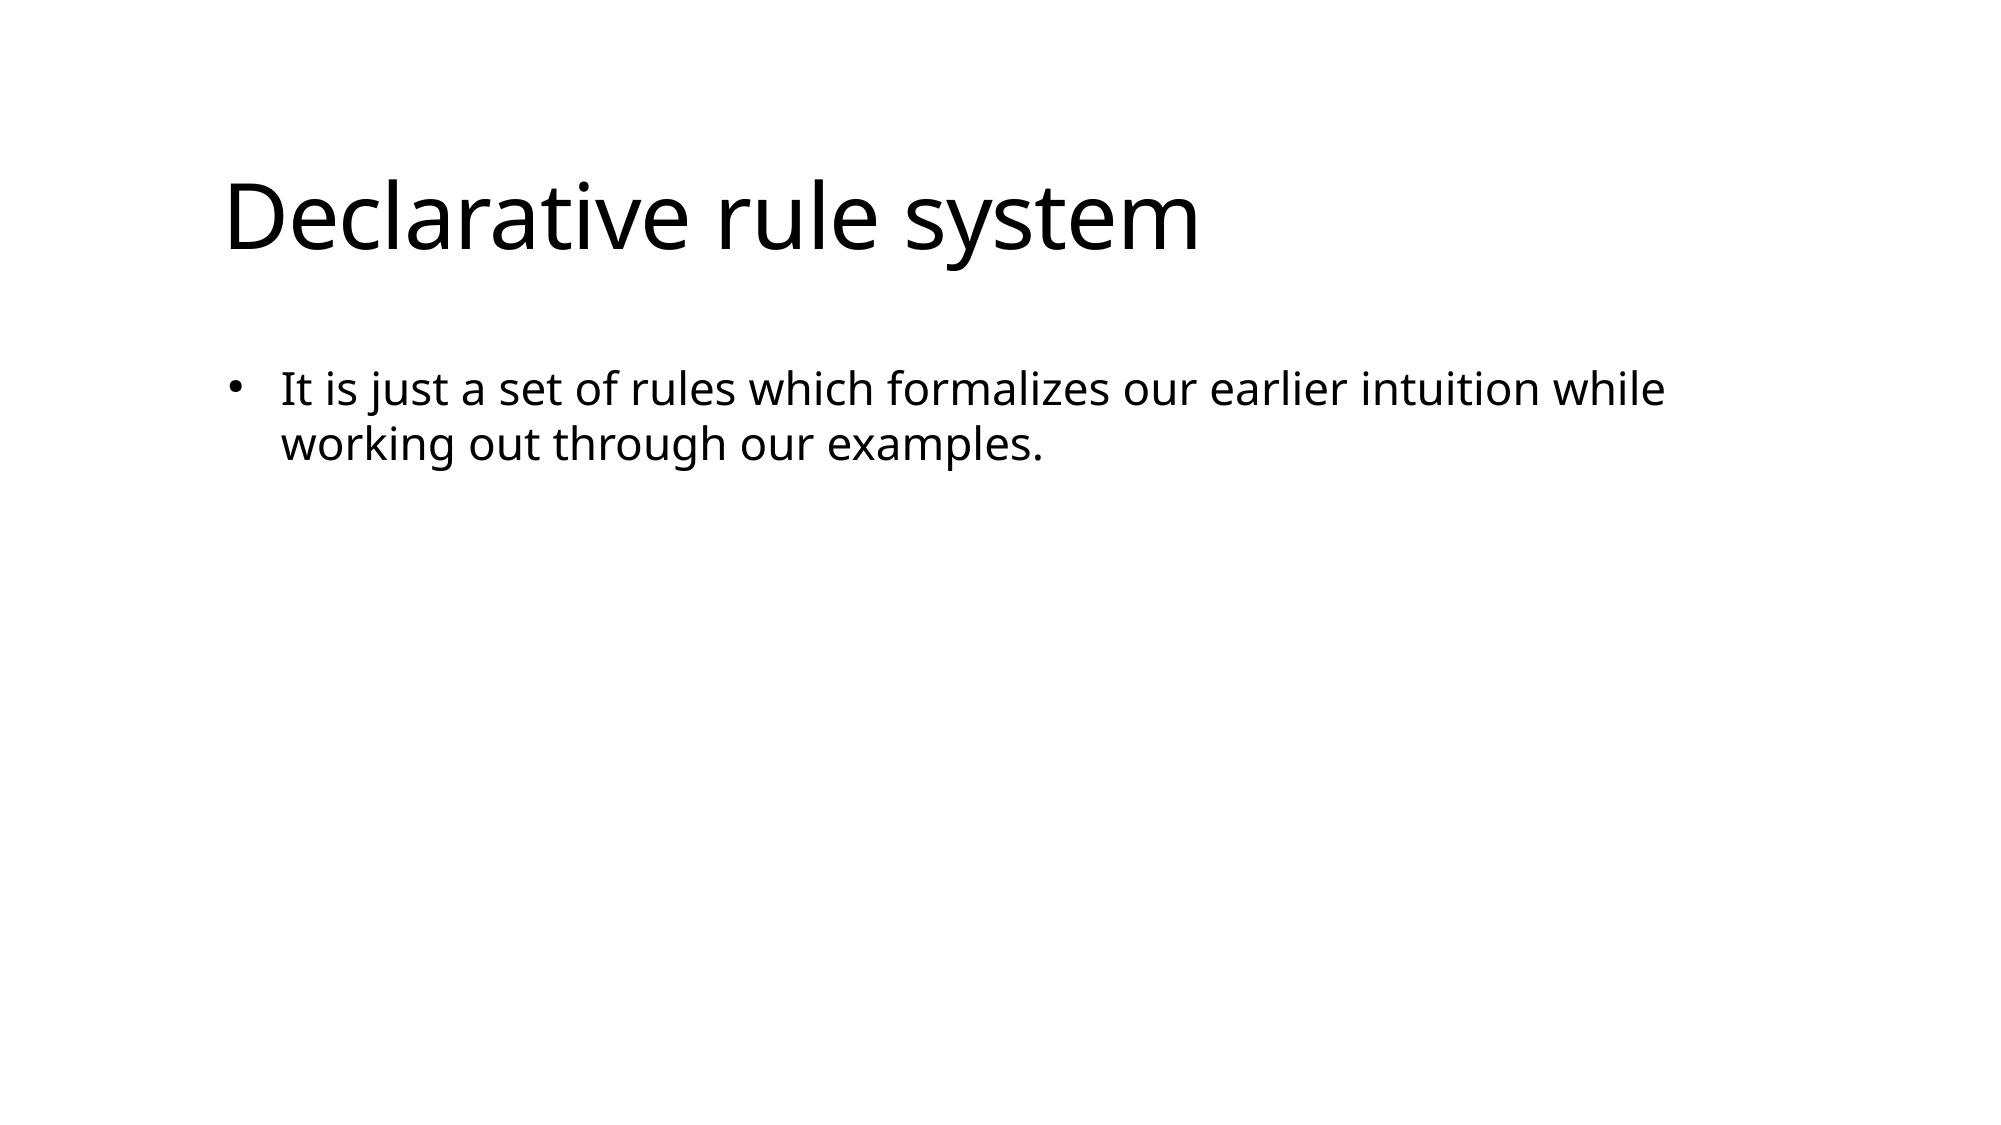

# Declarative rule system
It is just a set of rules which formalizes our earlier intuition while working out through our examples.